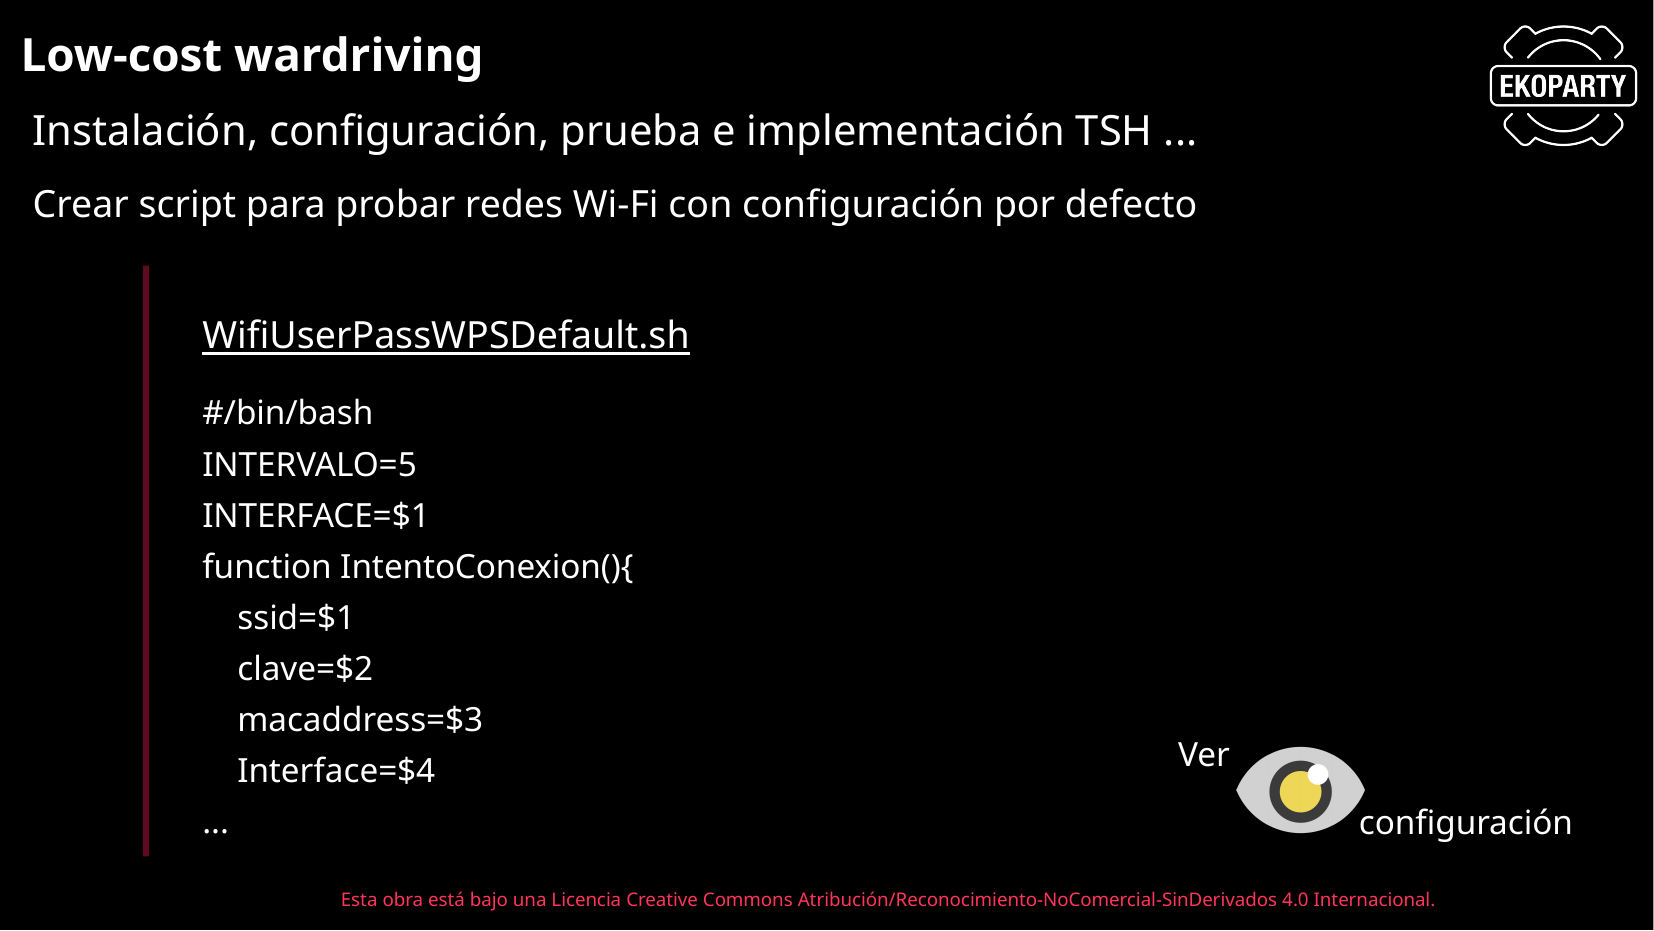

Low-cost wardriving
Instalación, configuración, prueba e implementación TSH ...
Crear script para probar redes Wi-Fi con configuración por defecto
WifiUserPassWPSDefault.sh
#/bin/bash
INTERVALO=5
INTERFACE=$1
function IntentoConexion(){
 ssid=$1
 clave=$2
 macaddress=$3
 Interface=$4
...
Ver
configuración
Esta obra está bajo una Licencia Creative Commons Atribución/Reconocimiento-NoComercial-SinDerivados 4.0 Internacional.